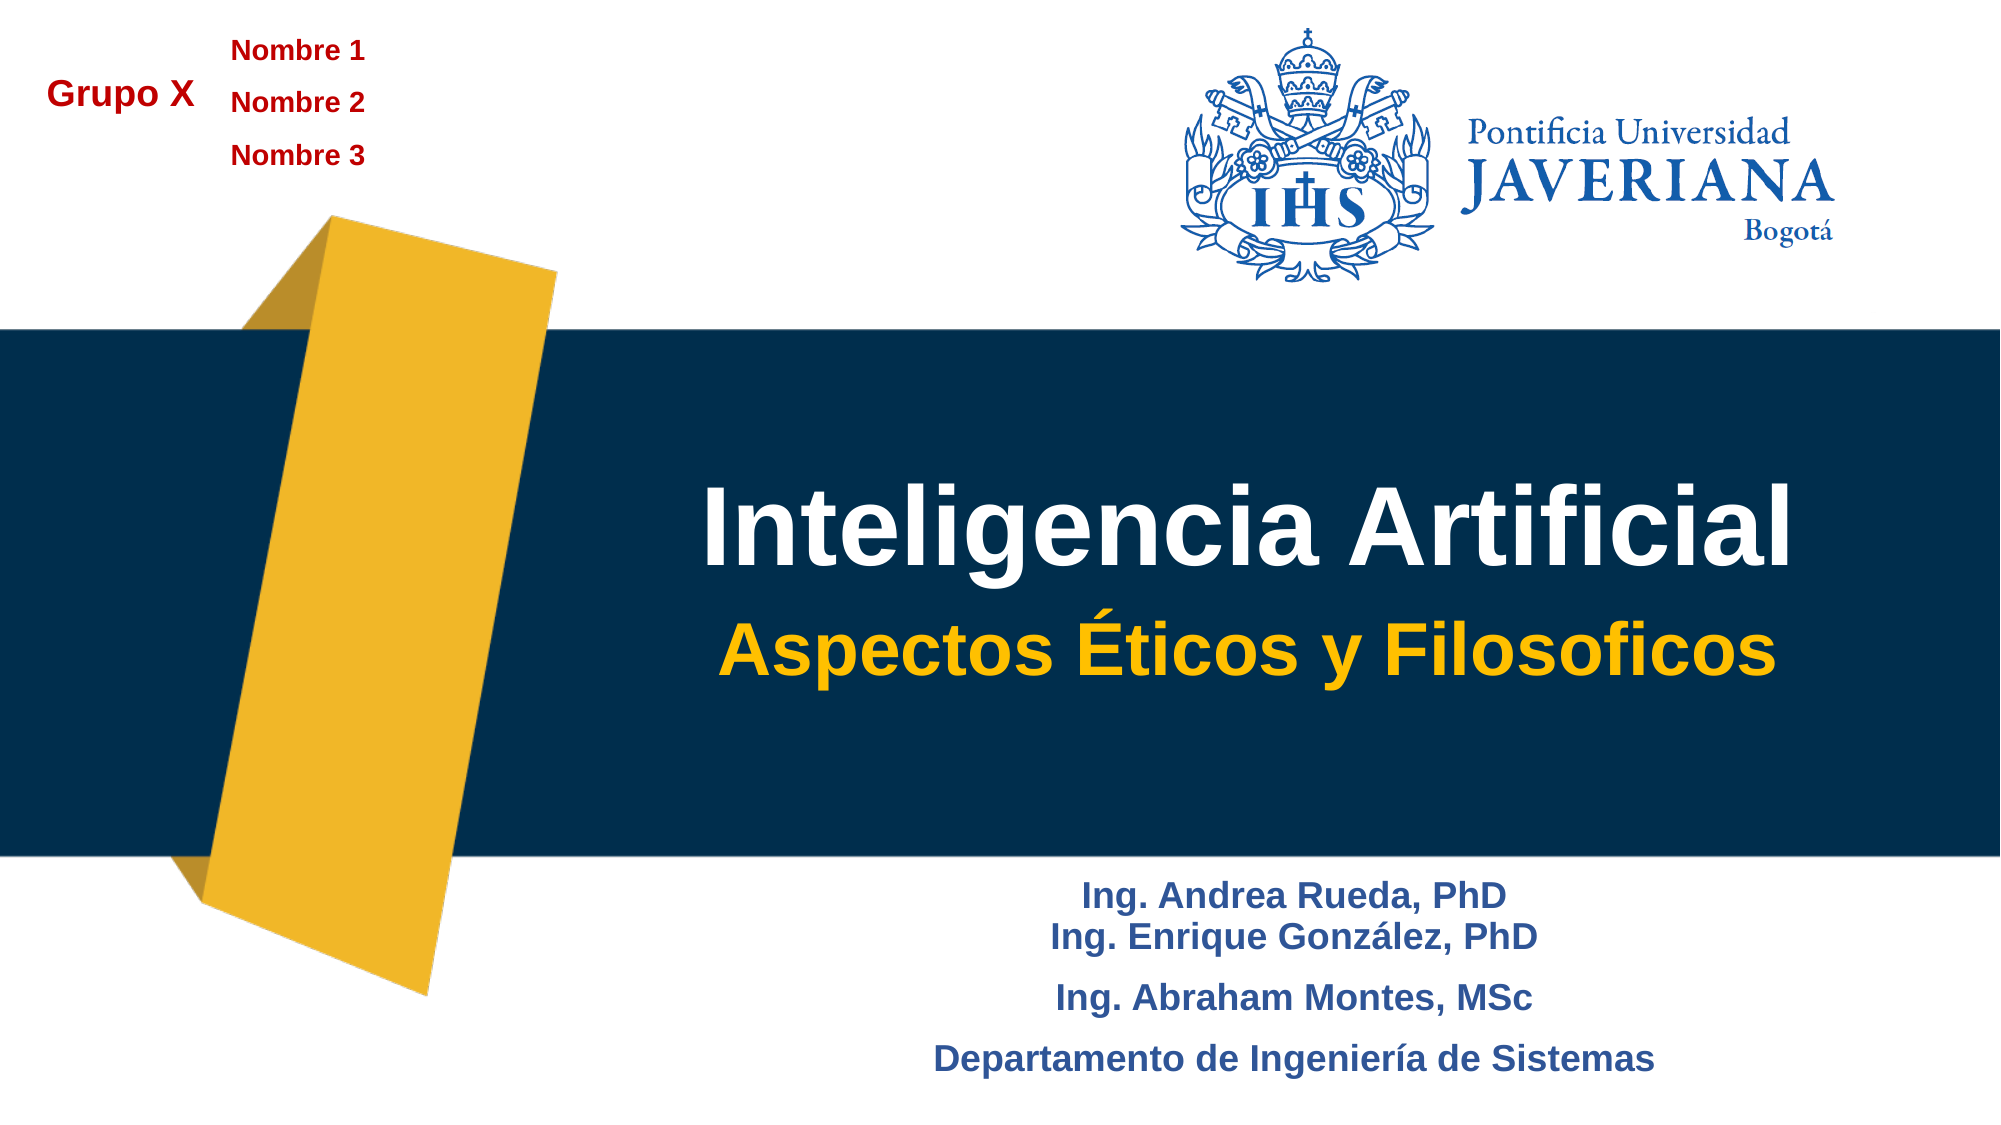

Nombre 1
Nombre 2
Nombre 3
Grupo X
# Inteligencia Artificial
Aspectos Éticos y Filosoficos
Ing. Andrea Rueda, PhD
Ing. Enrique González, PhD
Ing. Abraham Montes, MSc
Departamento de Ingeniería de Sistemas